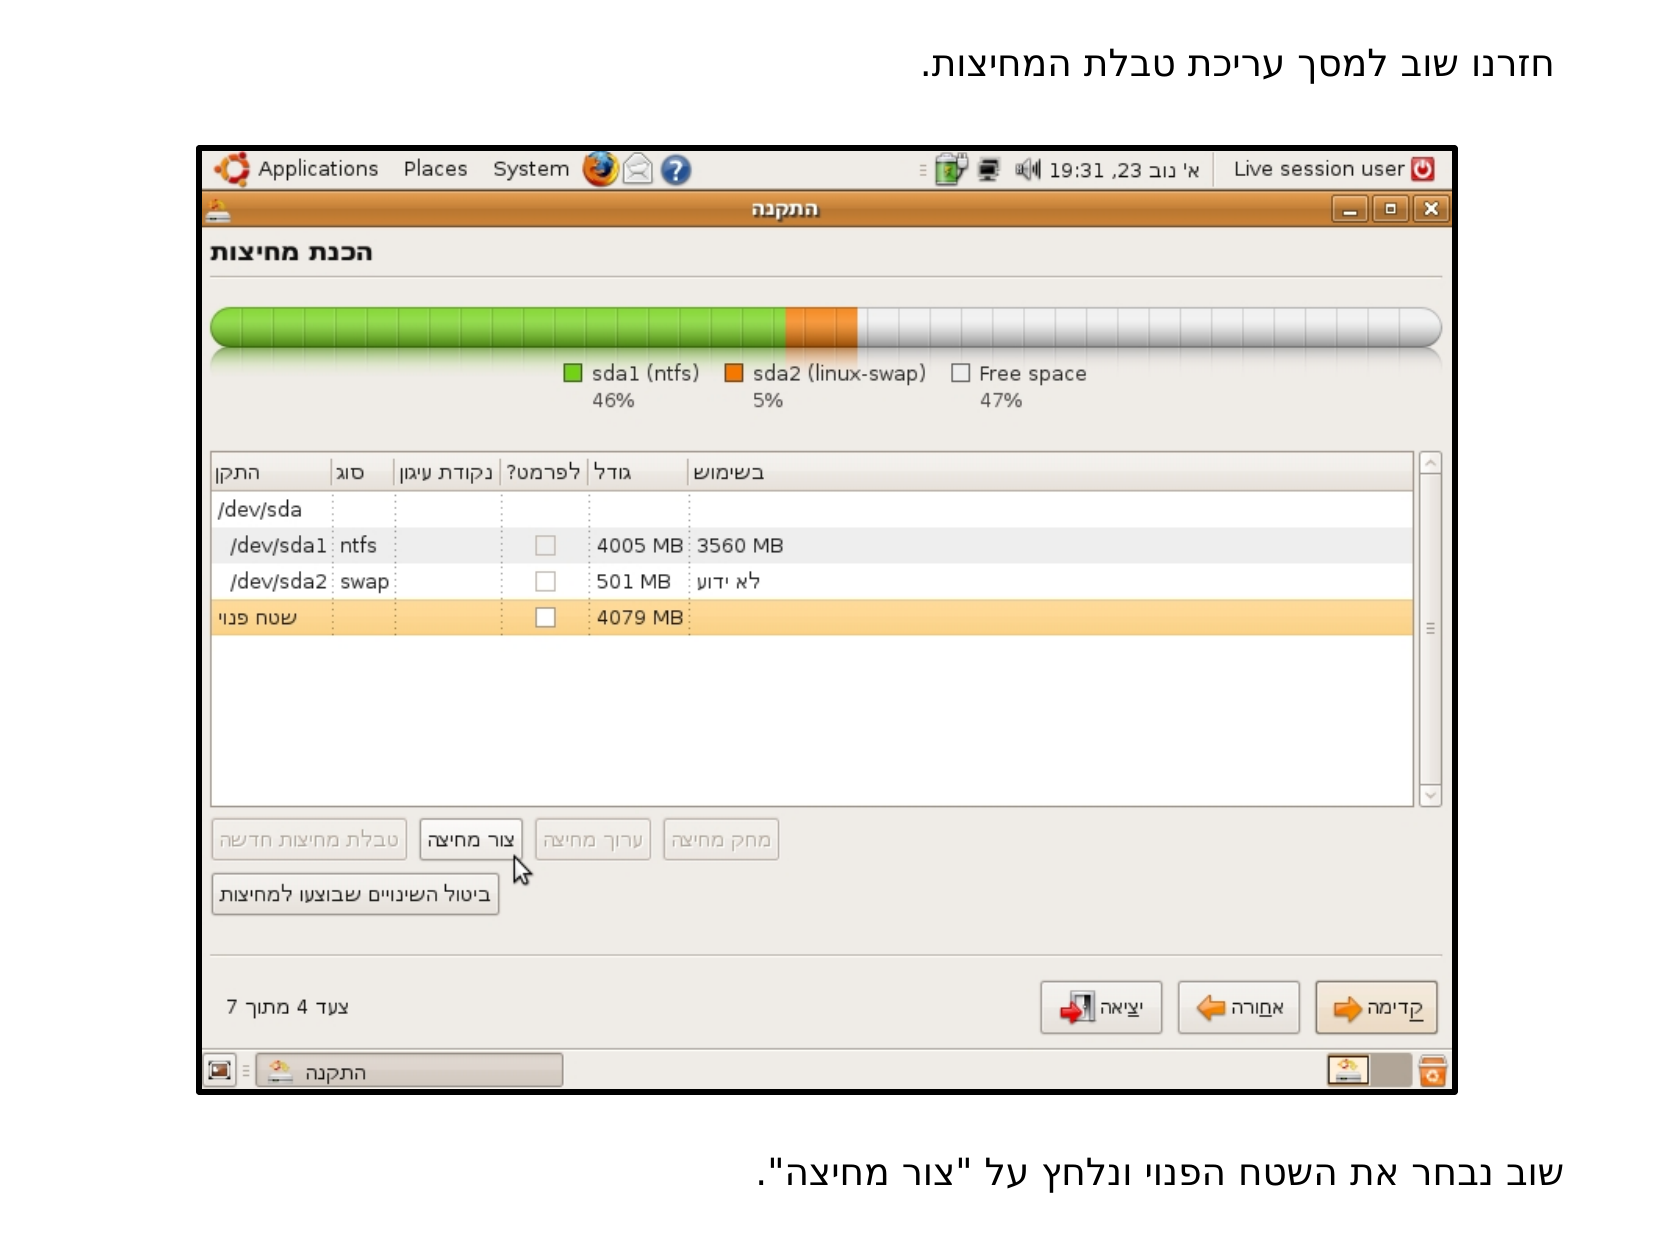

חזרנו שוב למסך עריכת טבלת המחיצות.
שוב נבחר את השטח הפנוי ונלחץ על "צור מחיצה".